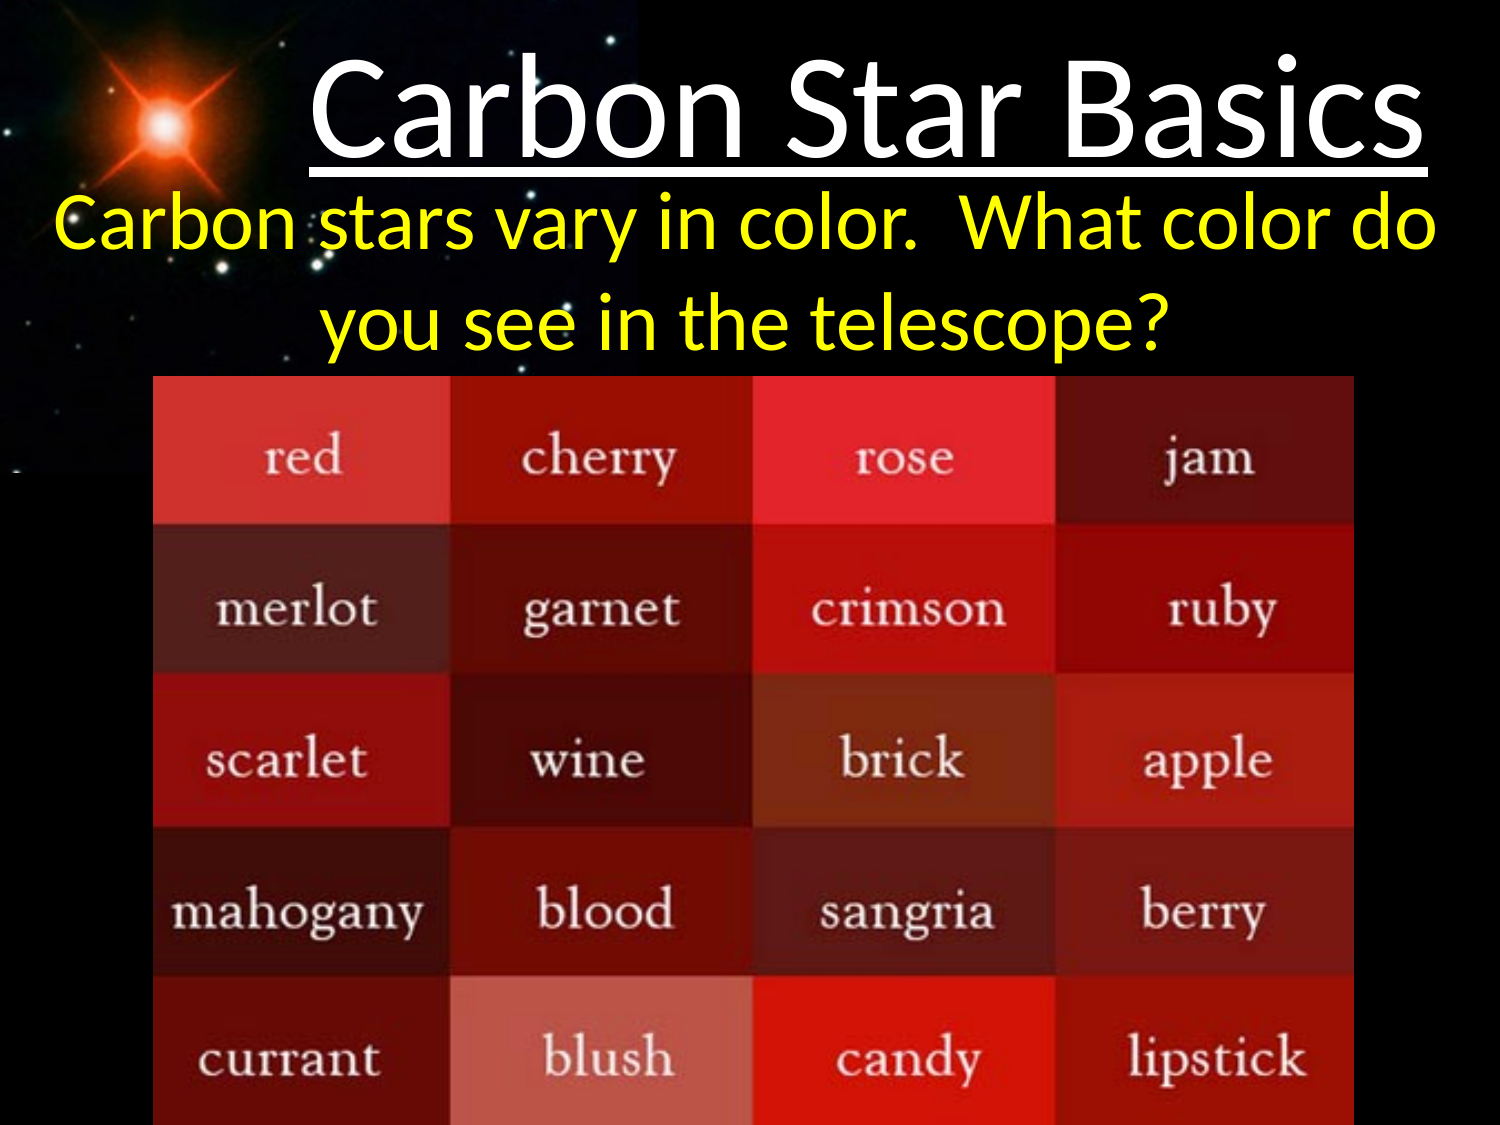

Carbon Star Basics
Carbon stars vary in color. What color do you see in the telescope?